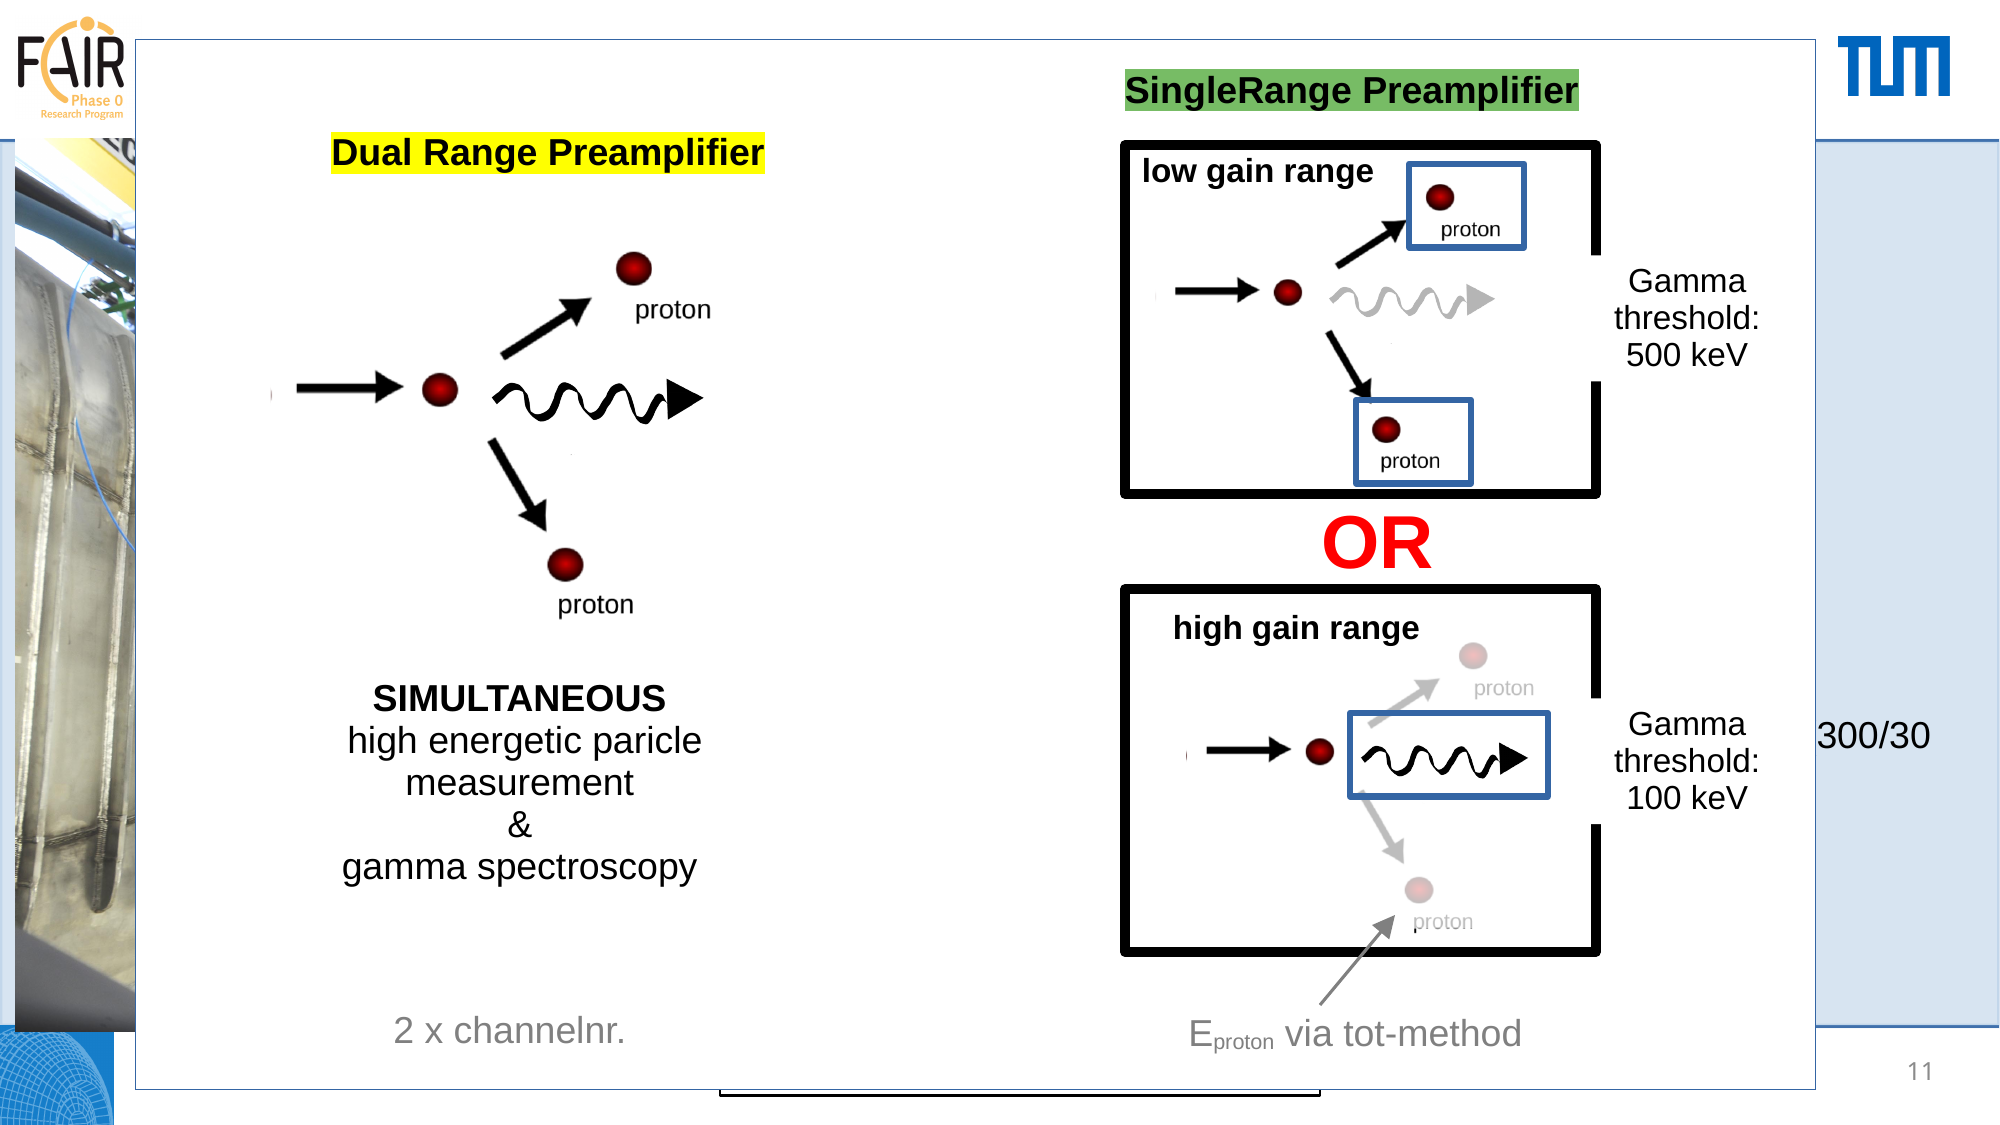

CALIFA Configuration (S522, 2022)
Possible Electronic Configurations
Comparison
SingleRange Preamplifier
Dual Range Preamplifier
DR
300/30 MeV
DR
low gain range
4π Config.
4π Config.
+
Workload:
Minimum DAQ effort
Find missing 18 x FEBEX
Find 2 missing EXPLODERS
Gamma threshold:
500 keV
IPhos: 480 crystals
completely filled
readout with Dual Range Preamps
DR
30/300
SR
30/300
SR
10/100
SR
30/300
SR 30/300
DR 30/300
SR 30/300
DR
30/300
SR
30/300
SR
10/100
SR
30/300
SR 30/300
DR 30/300
DR 30/300
SR 30/300
DR
30/300
SR
30/300
SR
10/100
SR
30/300
SR 30/300
SR 30/300
DR 48 30/300
DR
30/300
SR
30/300
SR
10/100
SR
30/300
DR 48 30/300
SR 30/300
SR 30/300
DR
30/300
SR
30/300
SR
10/100
SR
30/300
DR 48 30/300
DR 48 30/300
SR 30/300
SR 30/300
DR
30/300
SR
30/300
SR
10/100
SR
30/300
DR 48 30/300
SR 30/300
SR 30/300
DR
30/300
SR
30/300
SR
10/100
SR
30/300
SR 30/300
DR 30/300
SR 30/300
DR
30/300
SR
30/300
SR
10/100
SR
30/300
SR 30/300
DR 30/300
SR 30/300
DR 30/300
SR
30/300
SR
10/100
SR 30/300
DR 30/300
DR 30/300
SR 30/300
SR
30/300
SR
10/100
SR 30/300
DR 30/300
DR 30/300
SR 30/300
DR 30/300
SR
30/300
SR
10/100
SR 30/300
SR 30/300
DR 30/300
DR 48 30/300
SR
30/300
SR
10/100
DR 48 30/300
SR 30/300
SR 30/300
DR 30/300
SR
30/300
SR
10/100
DR 48 30/300
DR 48 30/300
SR 30/300
SR 30/300
DR 30/300
SR
30/300
SR
10/100
DR 48 30/300
SR 30/300
SR 30/300
DR 30/300
SR
30/300
SR
10/100
SR 30/300
DR 30/300
SR 30/300
DR 30/300
SR
30/300
SR
10/100
SR 30/300
DR 30/300
SR 30/300
DR 30/300
DR 30/300
DR 30/300
Orders:
8 x DR 48 30/300	(60 k€)
8 x SR32 30/300 10/100 	(40 k€)
11 x SR32 10/100 	(55 k€)
 + 3 spares 		(15 k€)
Modify 4 FEBEX CRATES 	(8 k€)
54 new FEBEX Cards	(60 k€)
Low voltage extension 	(20 k€)
OR
high gain range
Barrel: 1024 crystals
half filled
readout with Single Range (300/30 MeV) Preamps
SIMULTANEOUS
high energetic paricle measurement
&
gamma spectroscopy
Gamma threshold:
100 keV
Sum:	248k€
As planned
As planned
All features in - 4π save
All features in - 4π save
Issues with punch through at 42-60°
Issues with punch through at 42-60°
More data, less spares
More data, less spares
 2 x channelnr.
Eproton via tot-method
Two more racks needed
11